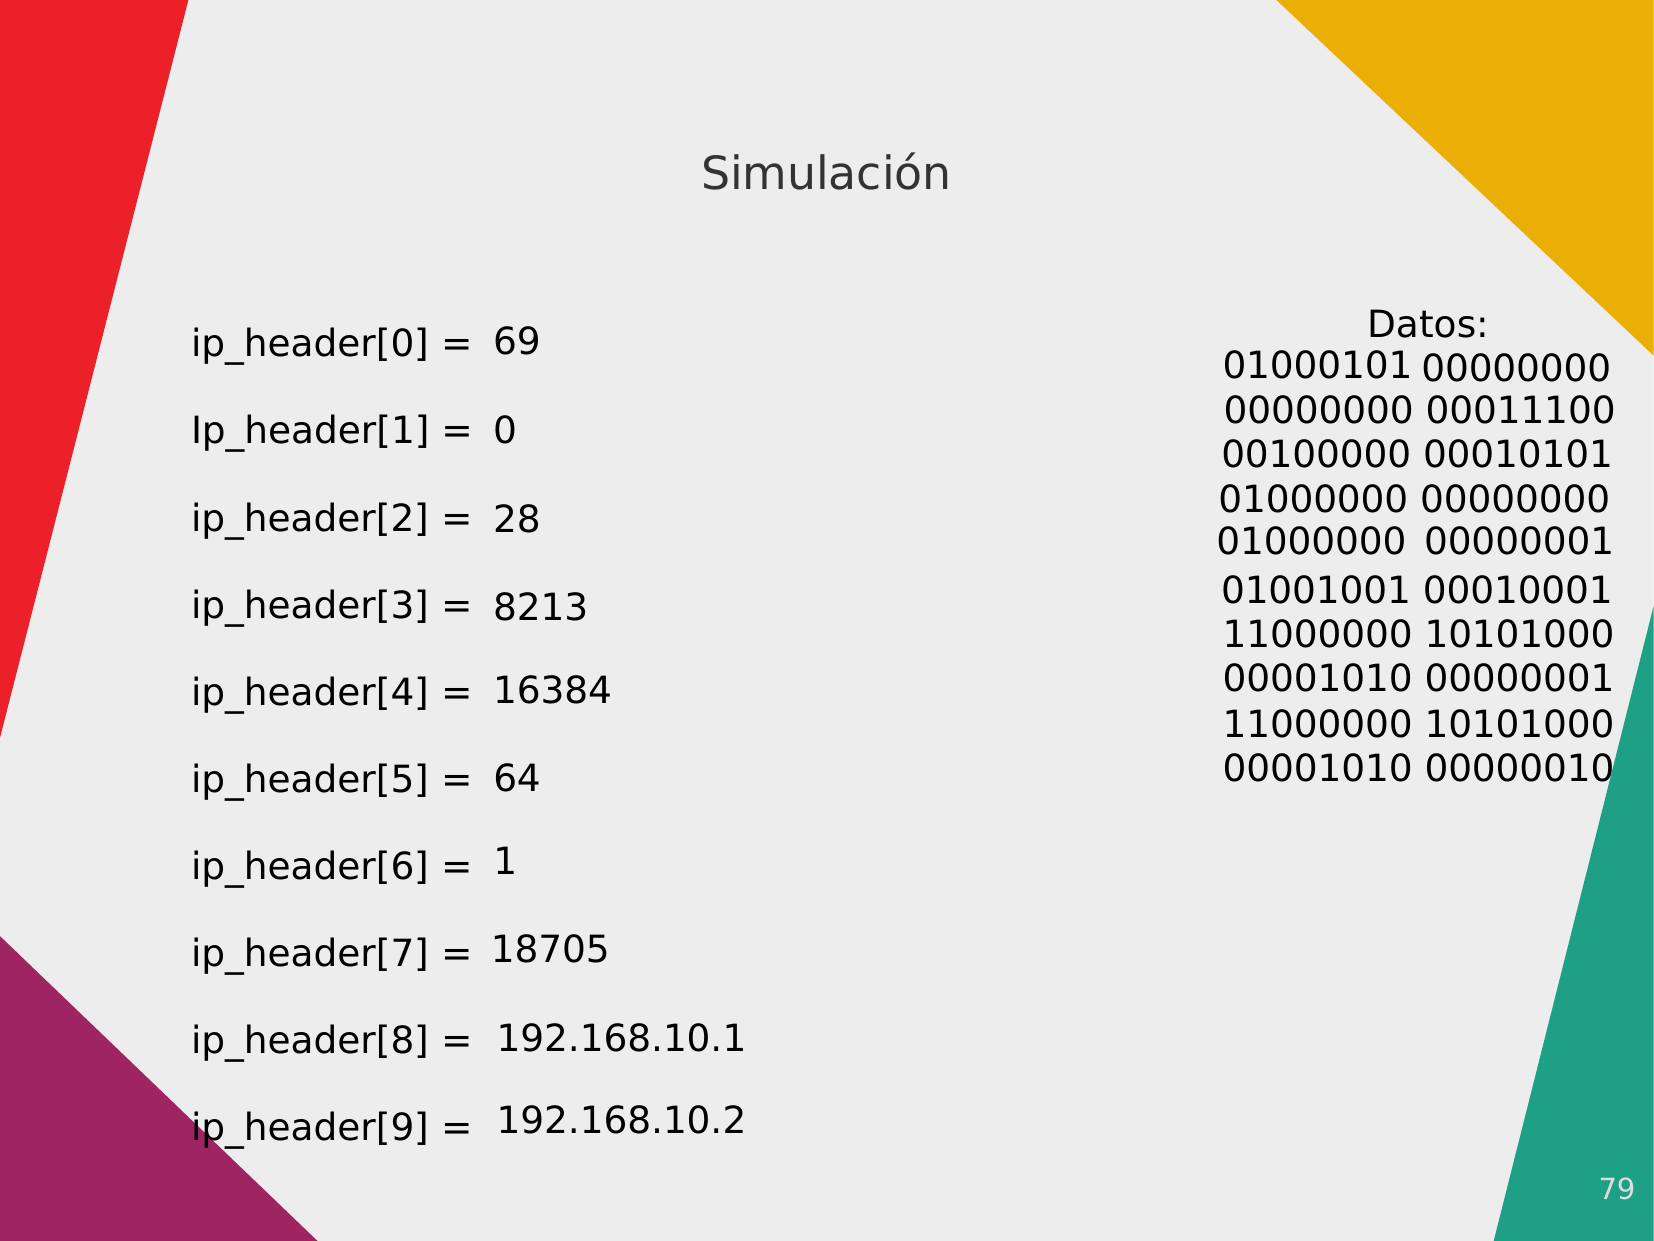

Simulación
		Datos:
69
ip_header[0] =
Ip_header[1] =
ip_header[2] =
ip_header[3] =
ip_header[4] =
ip_header[5] =
ip_header[6] =
ip_header[7] =
ip_header[8] =
ip_header[9] =
01000101
00000000
00000000 00011100
0
00100000 00010101
01000000 00000000
28
01000000
00000001
01001001 00010001
8213
11000000 10101000
00001010 00000001
16384
11000000 10101000
00001010 00000010
64
1
18705
192.168.10.1
192.168.10.2
79